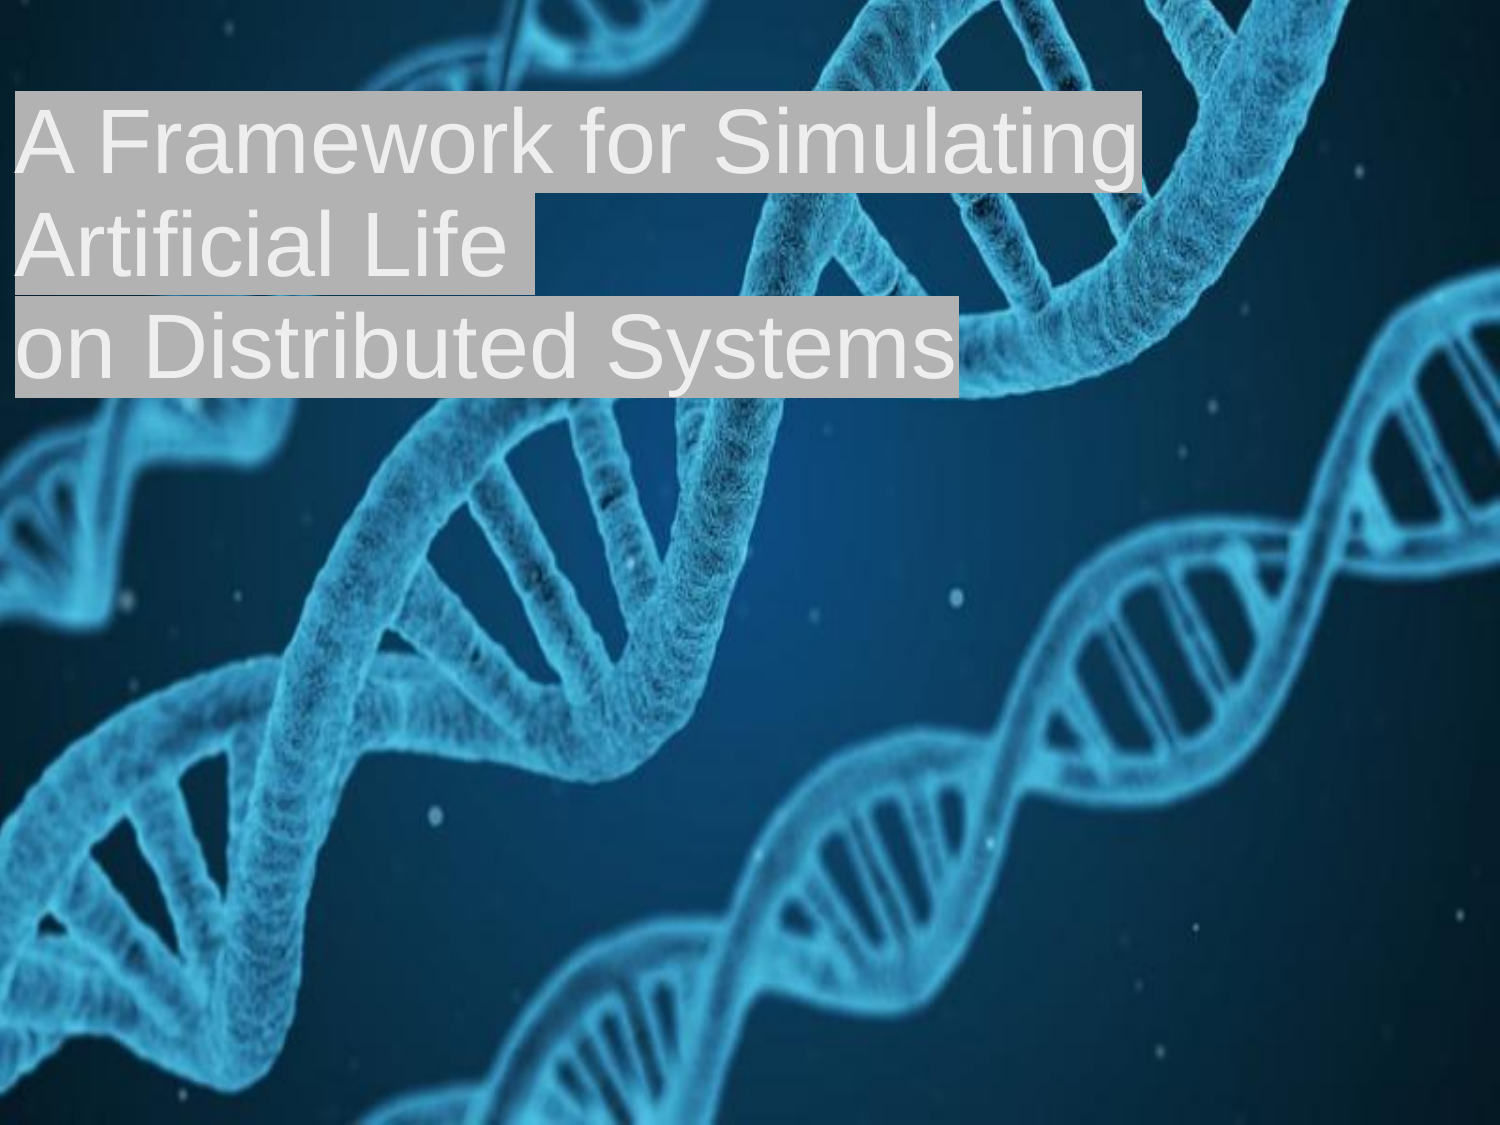

A Framework for Simulating Artificial Life
on Distributed Systems